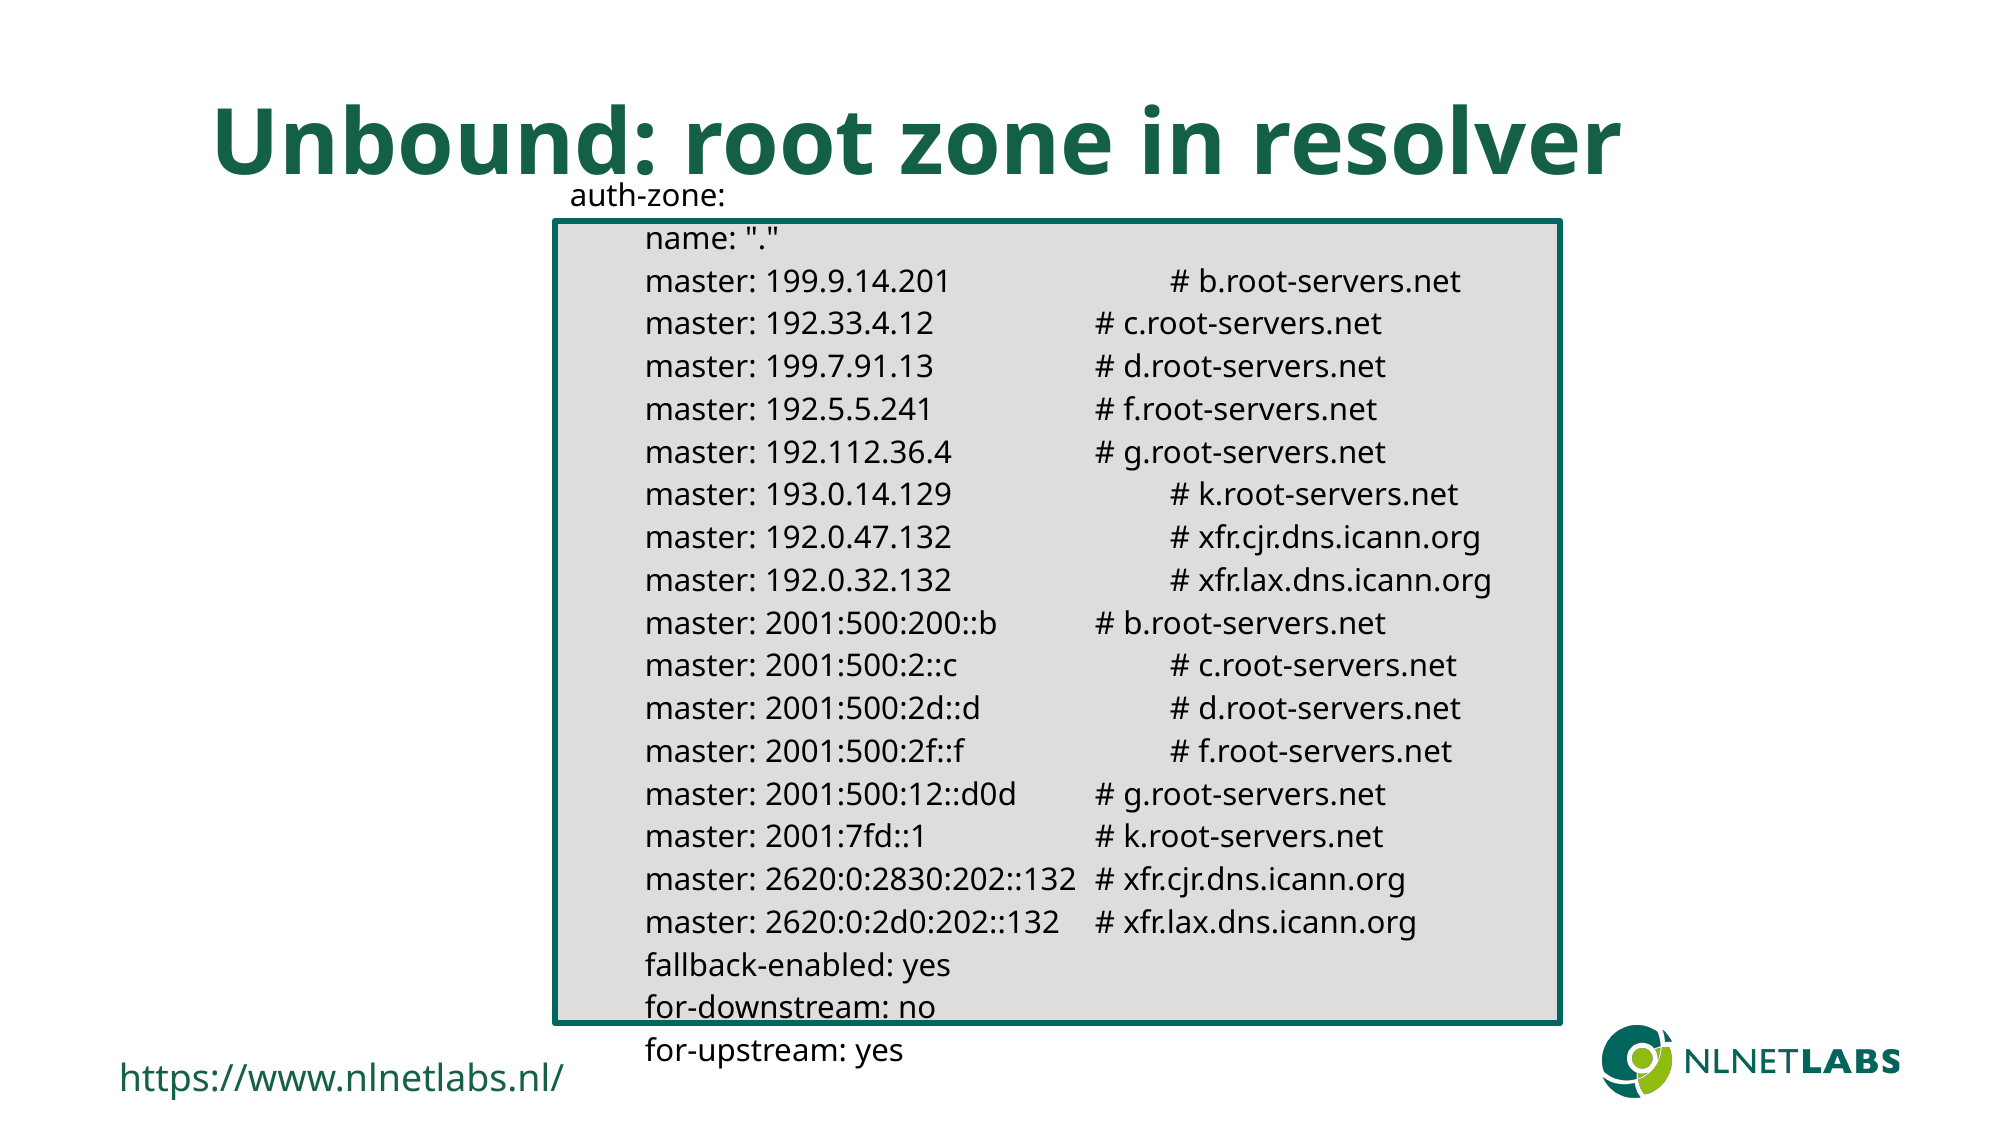

# Unbound: root zone in resolver
auth-zone:
	name: "."
	master: 199.9.14.201			# b.root-servers.net
	master: 192.33.4.12 		# c.root-servers.net
	master: 199.7.91.13 		# d.root-servers.net
	master: 192.5.5.241 		# f.root-servers.net
	master: 192.112.36.4 		# g.root-servers.net
	master: 193.0.14.129 		# k.root-servers.net
	master: 192.0.47.132 		# xfr.cjr.dns.icann.org
	master: 192.0.32.132 		# xfr.lax.dns.icann.org
	master: 2001:500:200::b 	# b.root-servers.net
	master: 2001:500:2::c 		# c.root-servers.net
	master: 2001:500:2d::d 		# d.root-servers.net
	master: 2001:500:2f::f 		# f.root-servers.net
	master: 2001:500:12::d0d 	# g.root-servers.net
	master: 2001:7fd::1 		# k.root-servers.net
	master: 2620:0:2830:202::132 	# xfr.cjr.dns.icann.org
	master: 2620:0:2d0:202::132 	# xfr.lax.dns.icann.org
	fallback-enabled: yes
	for-downstream: no
	for-upstream: yes